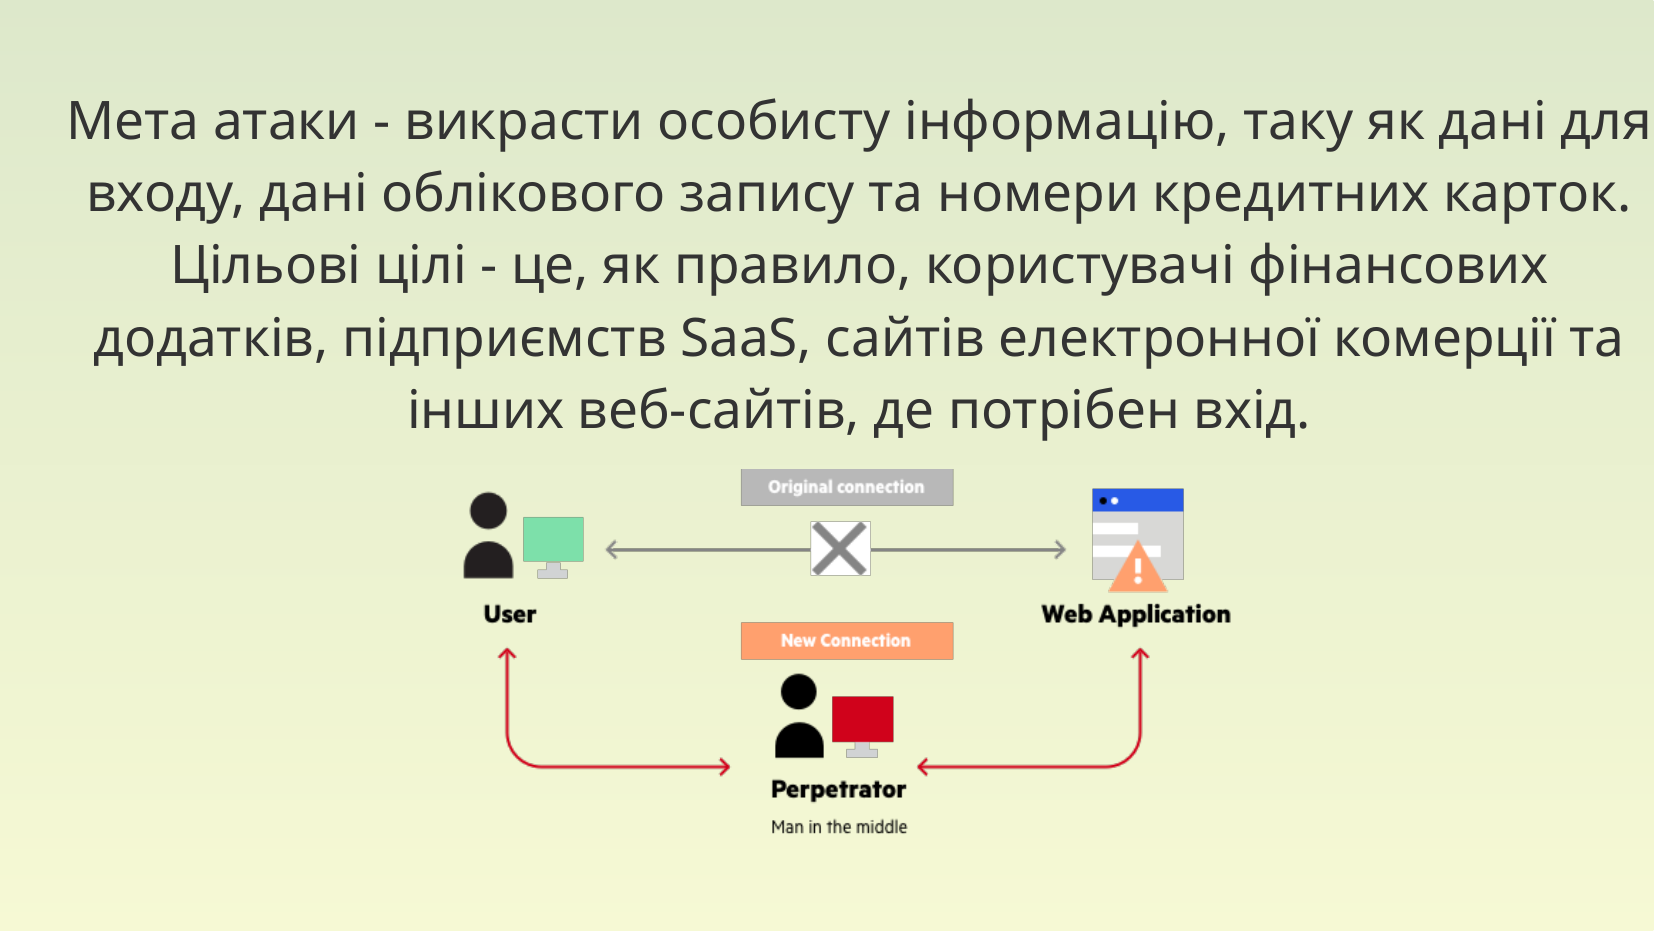

# Мета атаки - викрасти особисту інформацію, таку як дані для входу, дані облікового запису та номери кредитних карток. Цільові цілі - це, як правило, користувачі фінансових додатків, підприємств SaaS, сайтів електронної комерції та інших веб-сайтів, де потрібен вхід.